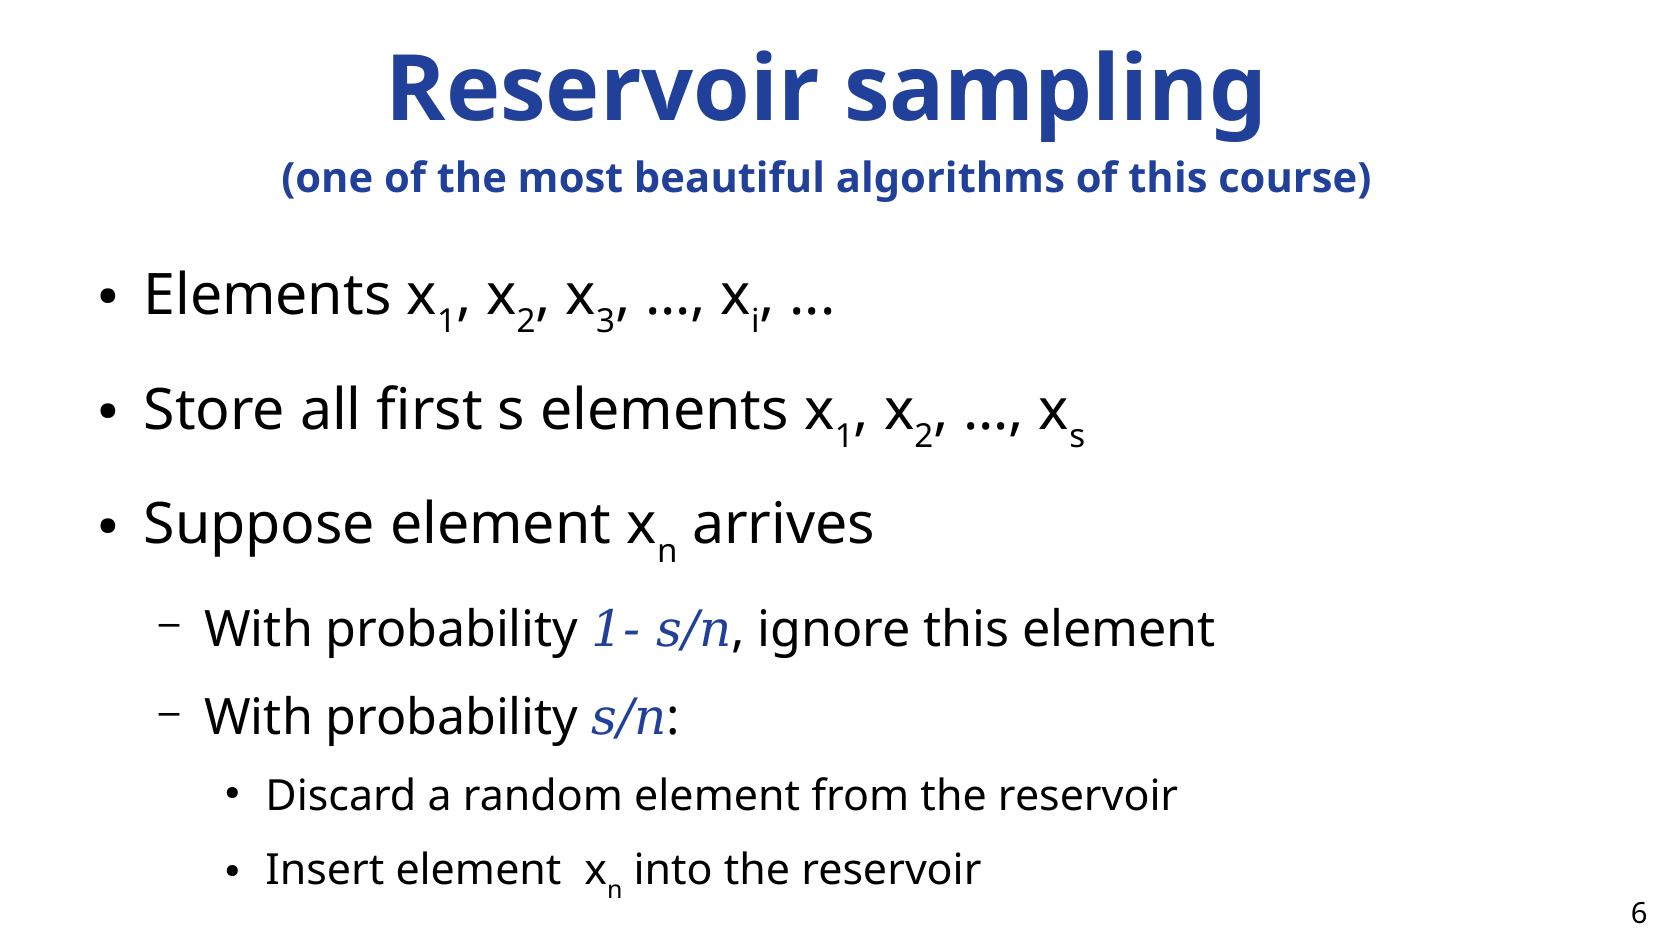

# Reservoir sampling (one of the most beautiful algorithms of this course)
Elements x1, x2, x3, …, xi, ...
Store all first s elements x1, x2, …, xs
Suppose element xn arrives
With probability 1- s/n, ignore this element
With probability s/n:
Discard a random element from the reservoir
Insert element xn into the reservoir
6